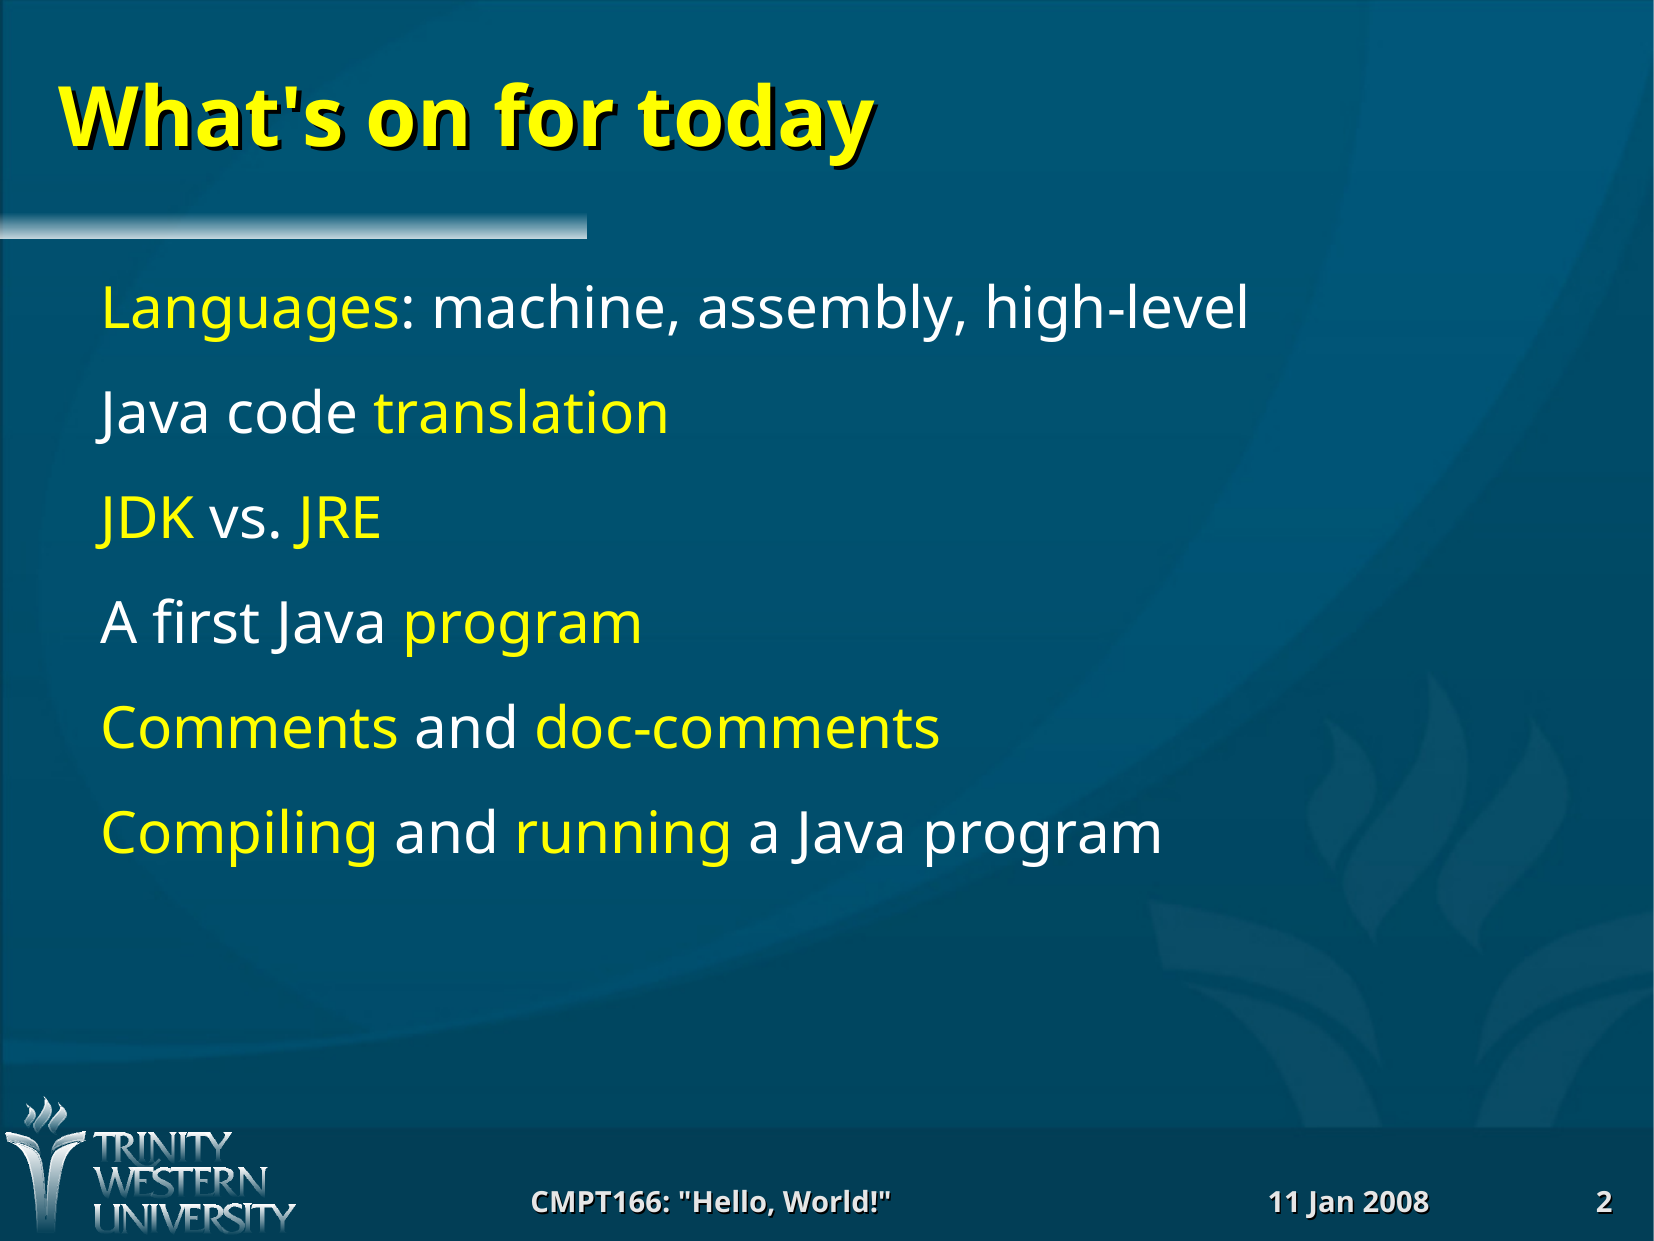

# What's on for today
Languages: machine, assembly, high-level
Java code translation
JDK vs. JRE
A first Java program
Comments and doc-comments
Compiling and running a Java program
CMPT166: "Hello, World!"
11 Jan 2008
2